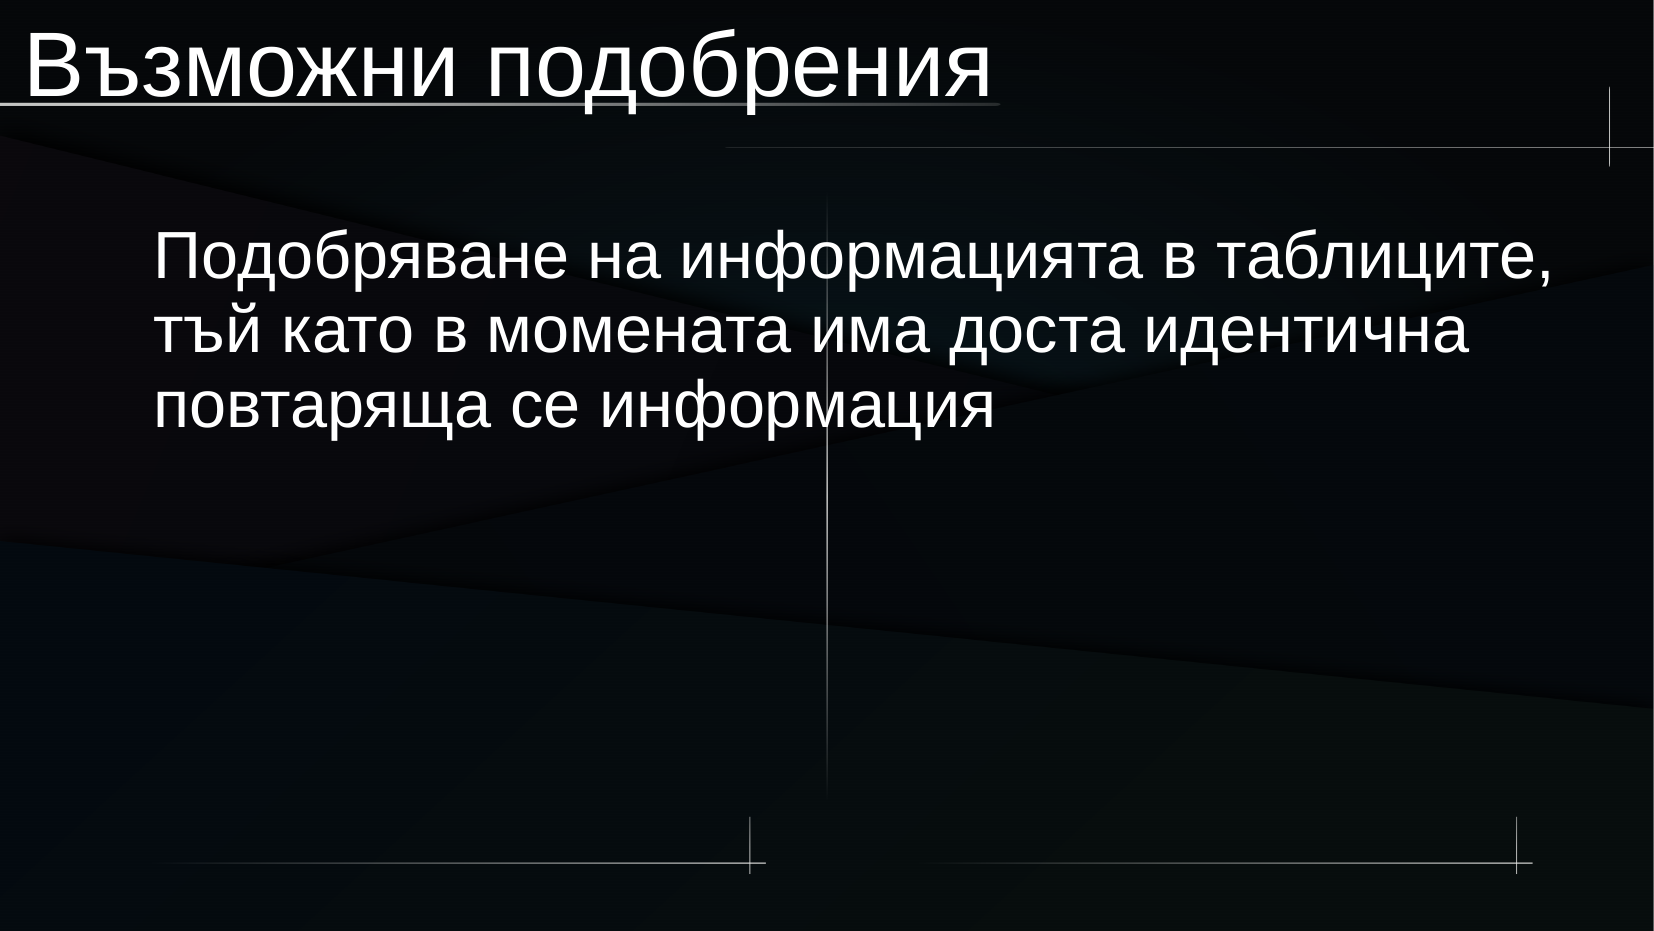

# Възможни подобрения
Подобряване на информацията в таблиците, тъй като в момената има доста идентична повтаряща се информация